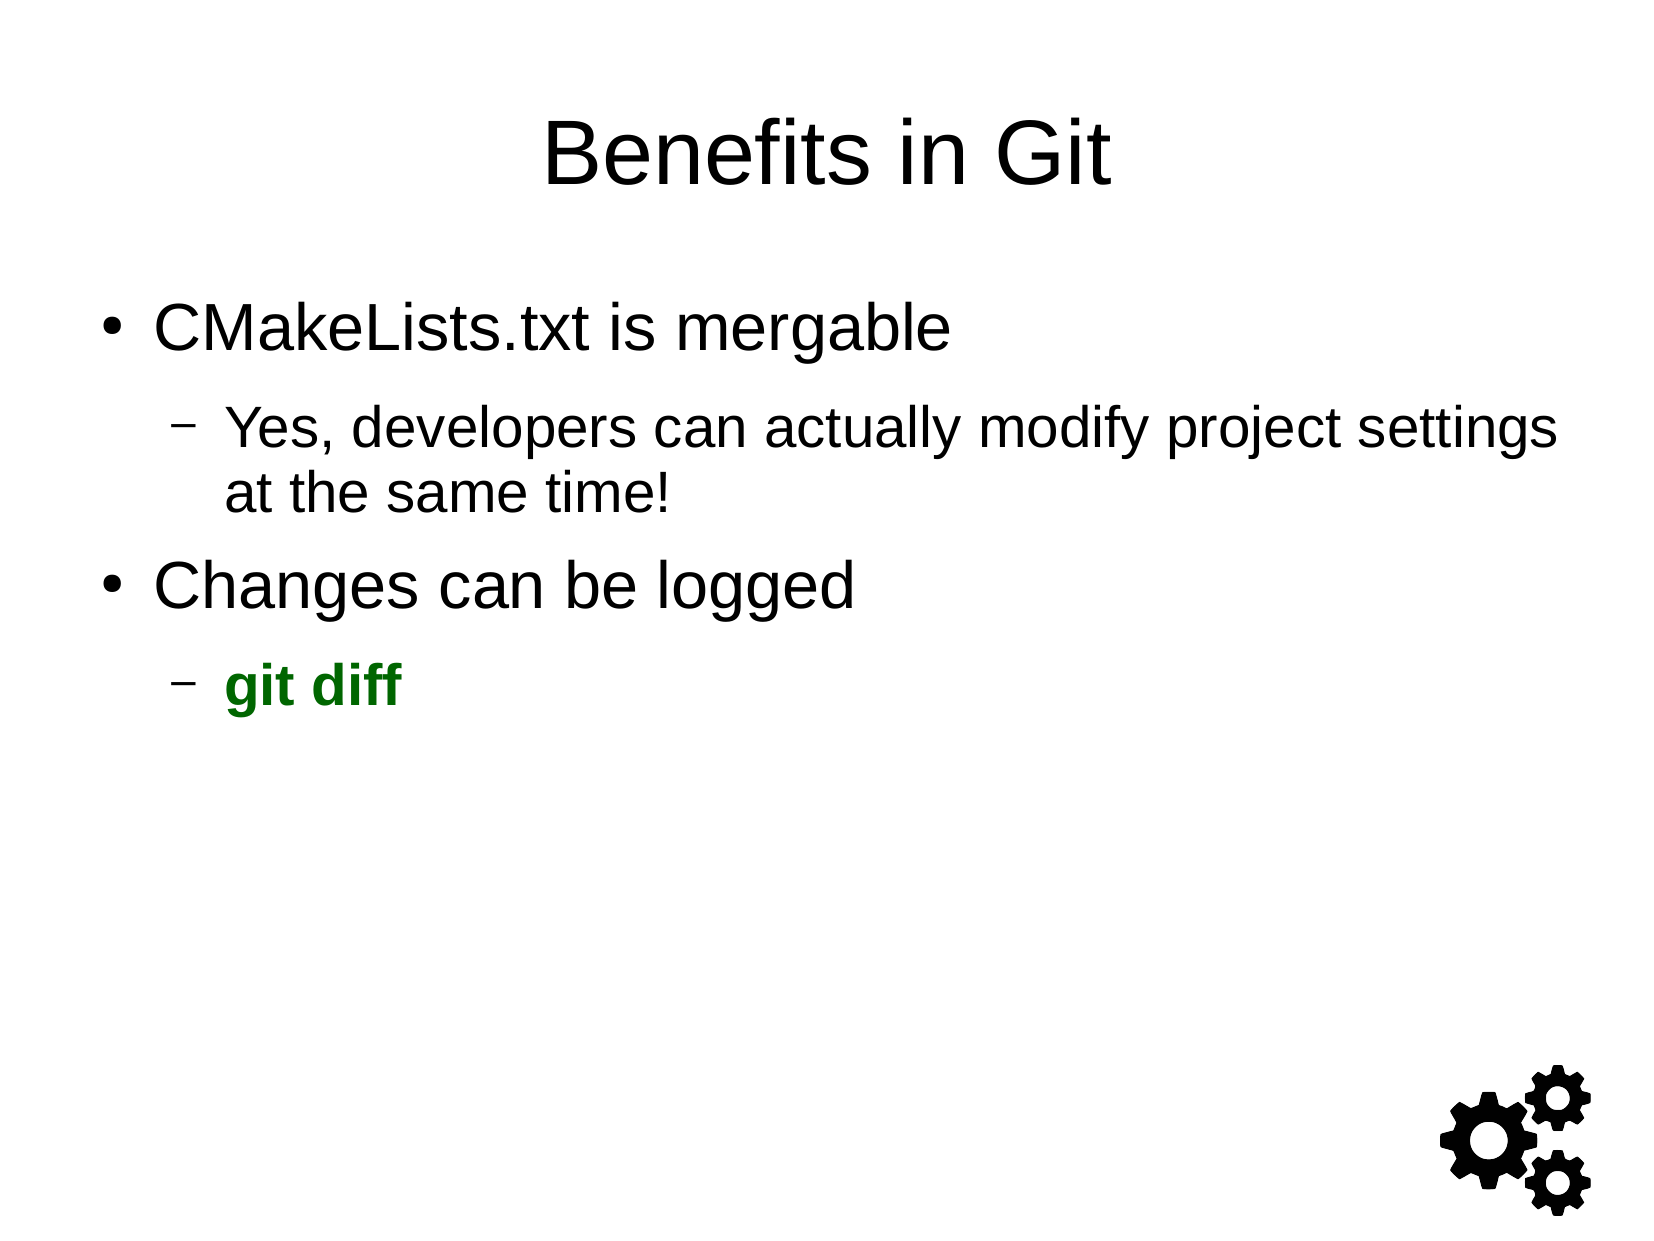

# Benefits in Git
CMakeLists.txt is mergable
Yes, developers can actually modify project settings at the same time!
Changes can be logged
git diff